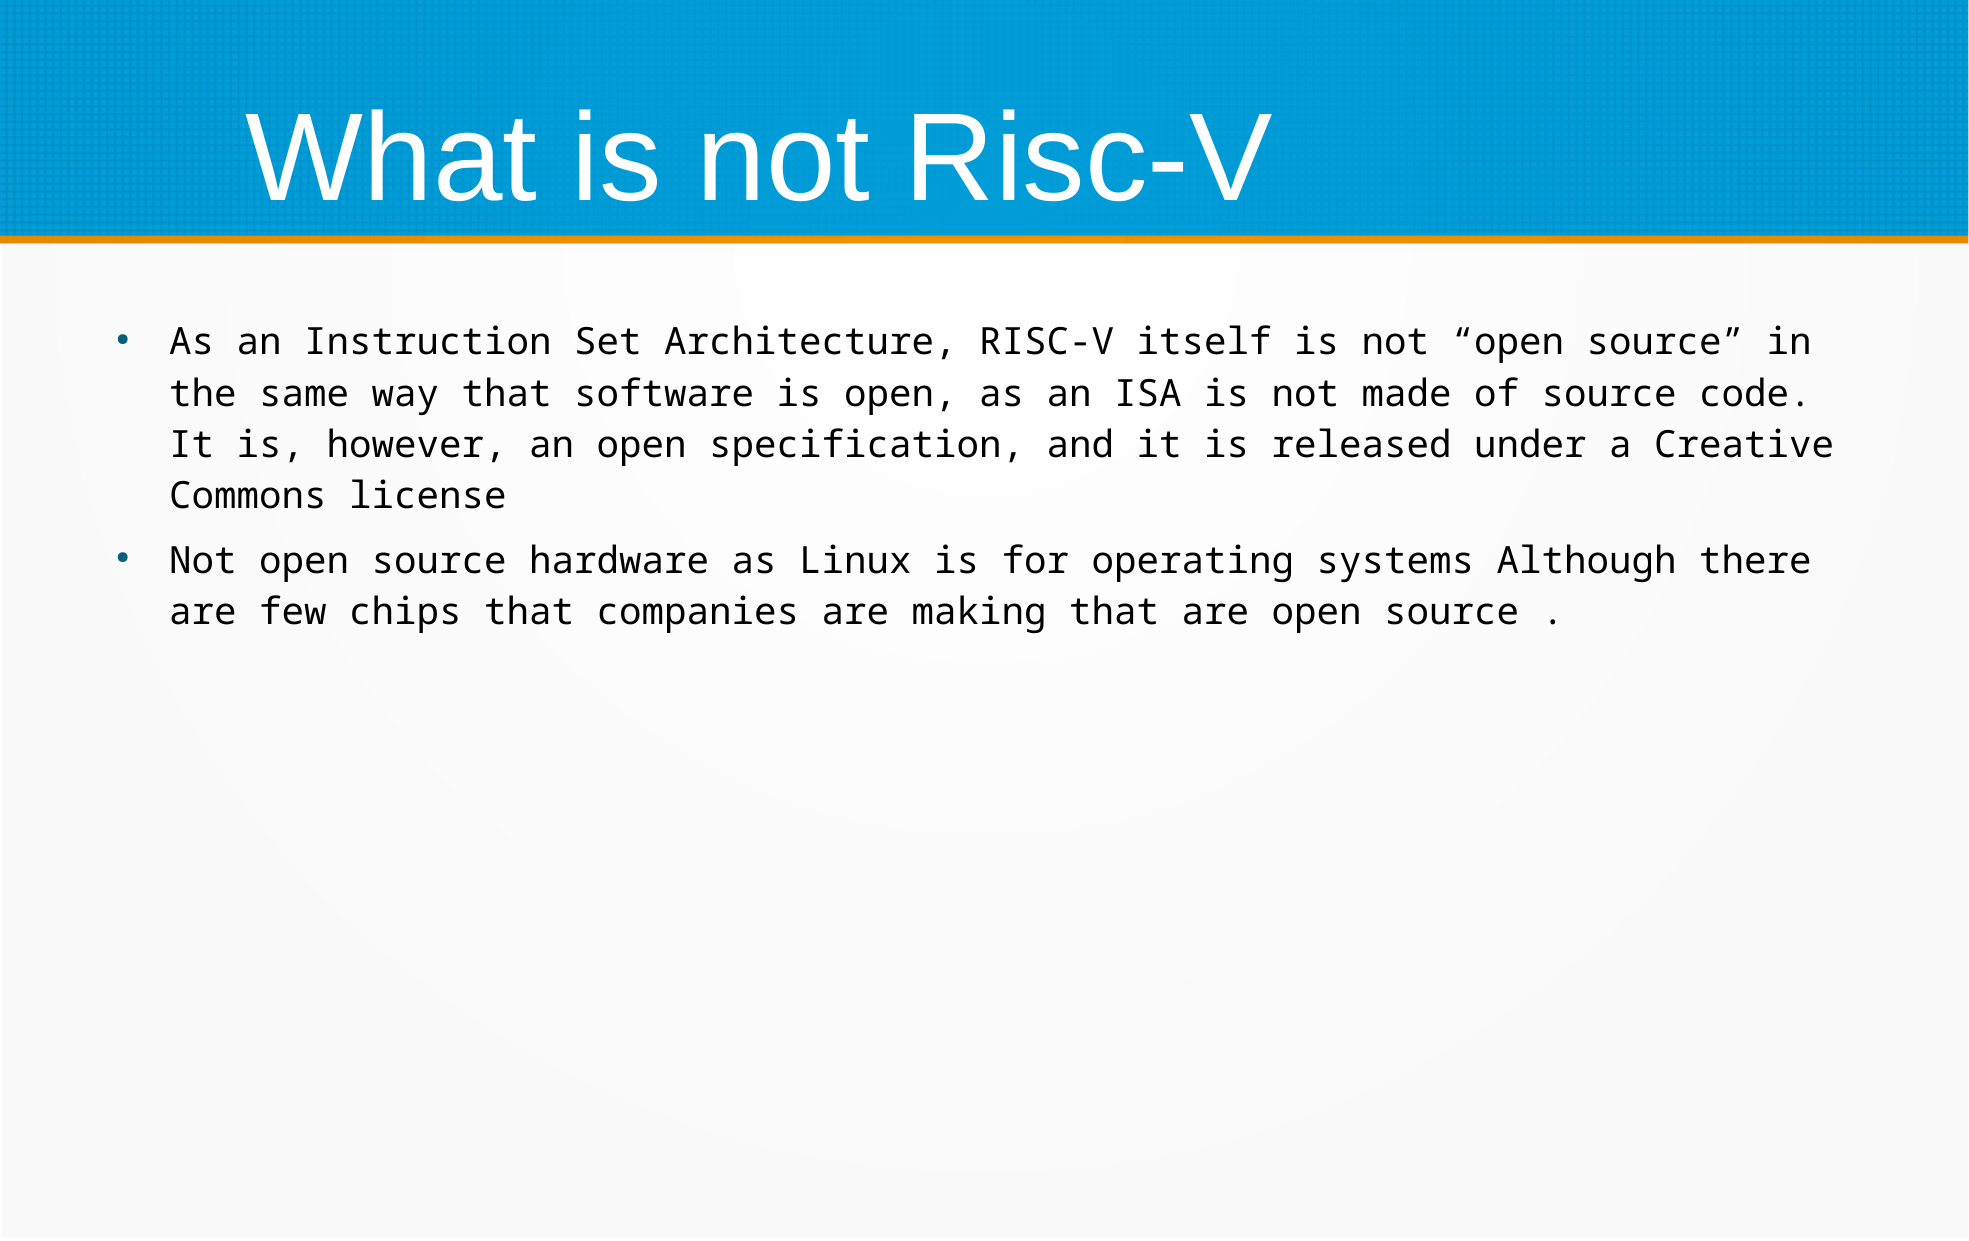

# What is not Risc-V
As an Instruction Set Architecture, RISC-V itself is not “open source” in the same way that software is open, as an ISA is not made of source code. It is, however, an open specification, and it is released under a Creative Commons license
Not open source hardware as Linux is for operating systems Although there are few chips that companies are making that are open source .